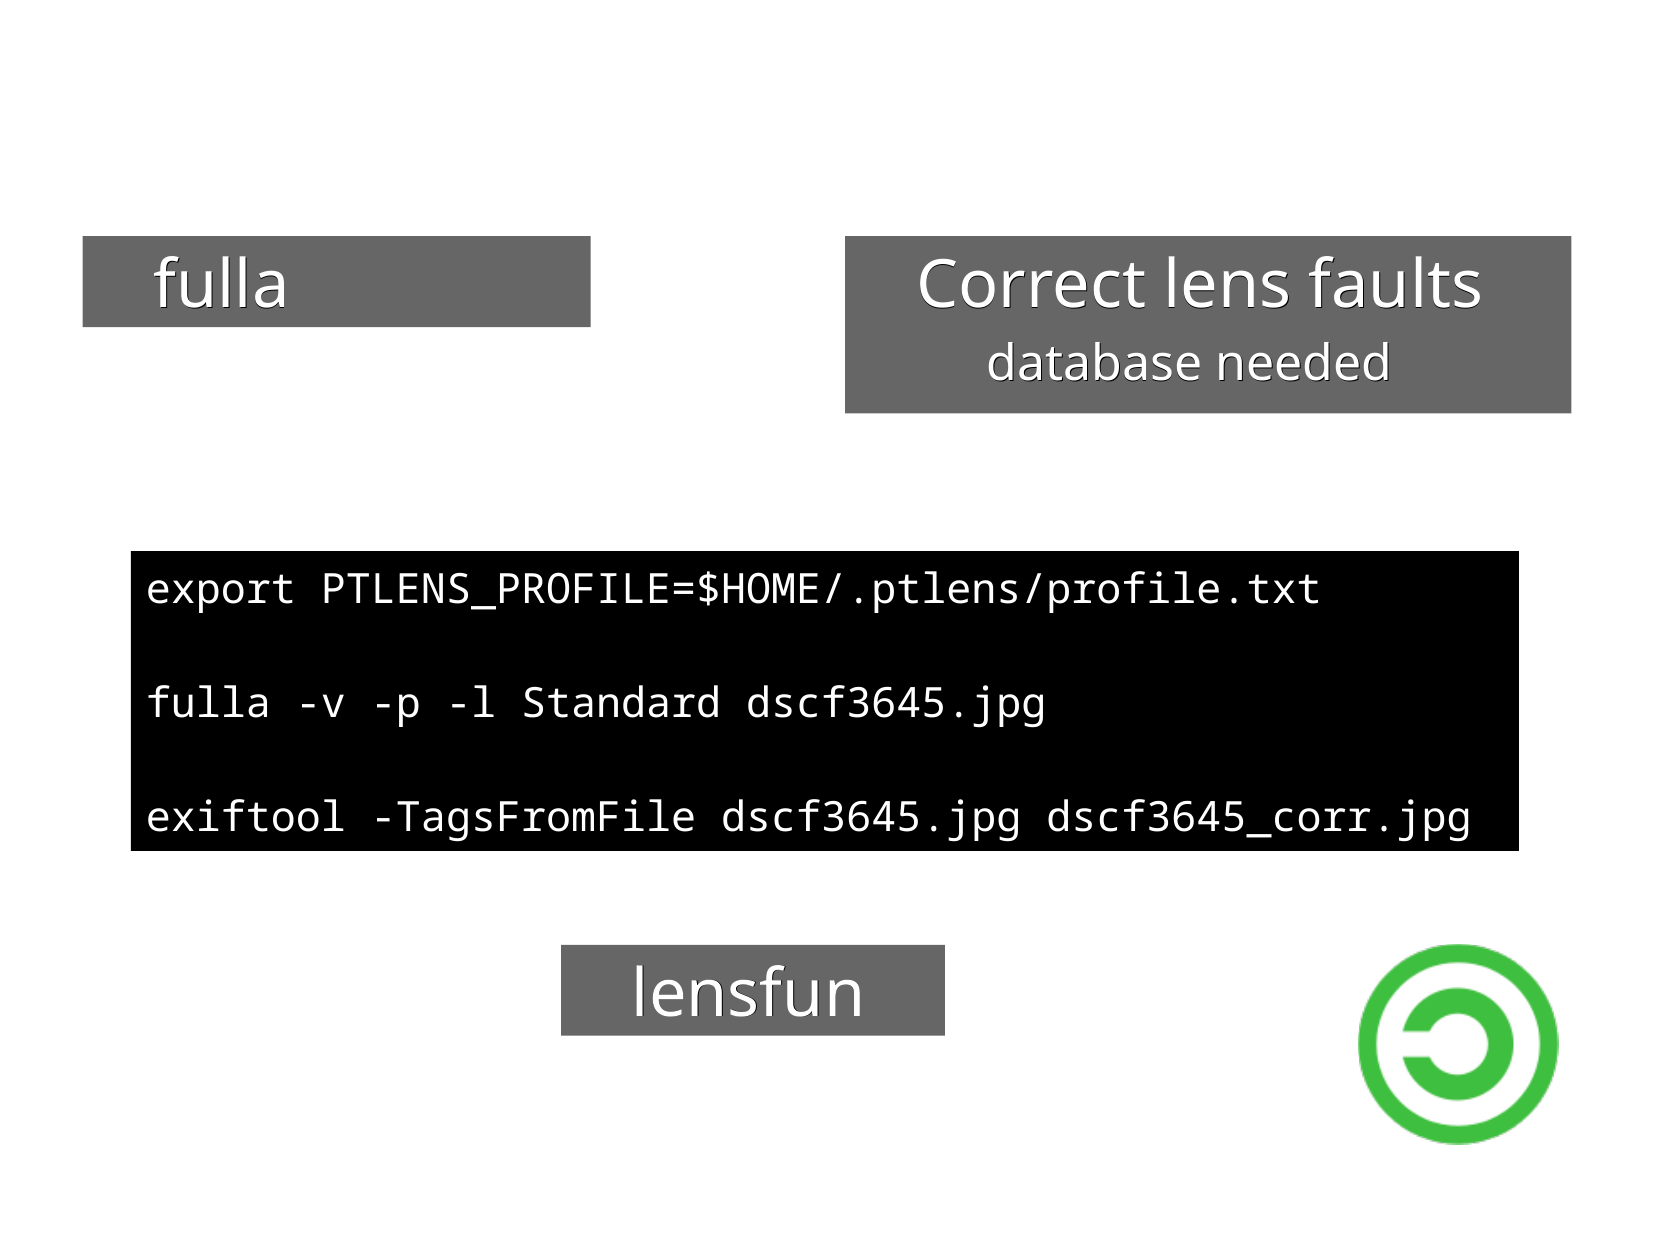

# fulla
Correct lens faults
database needed
export PTLENS_PROFILE=$HOME/.ptlens/profile.txt
fulla -v -p -l Standard dscf3645.jpg
exiftool -TagsFromFile dscf3645.jpg dscf3645_corr.jpg
lensfun